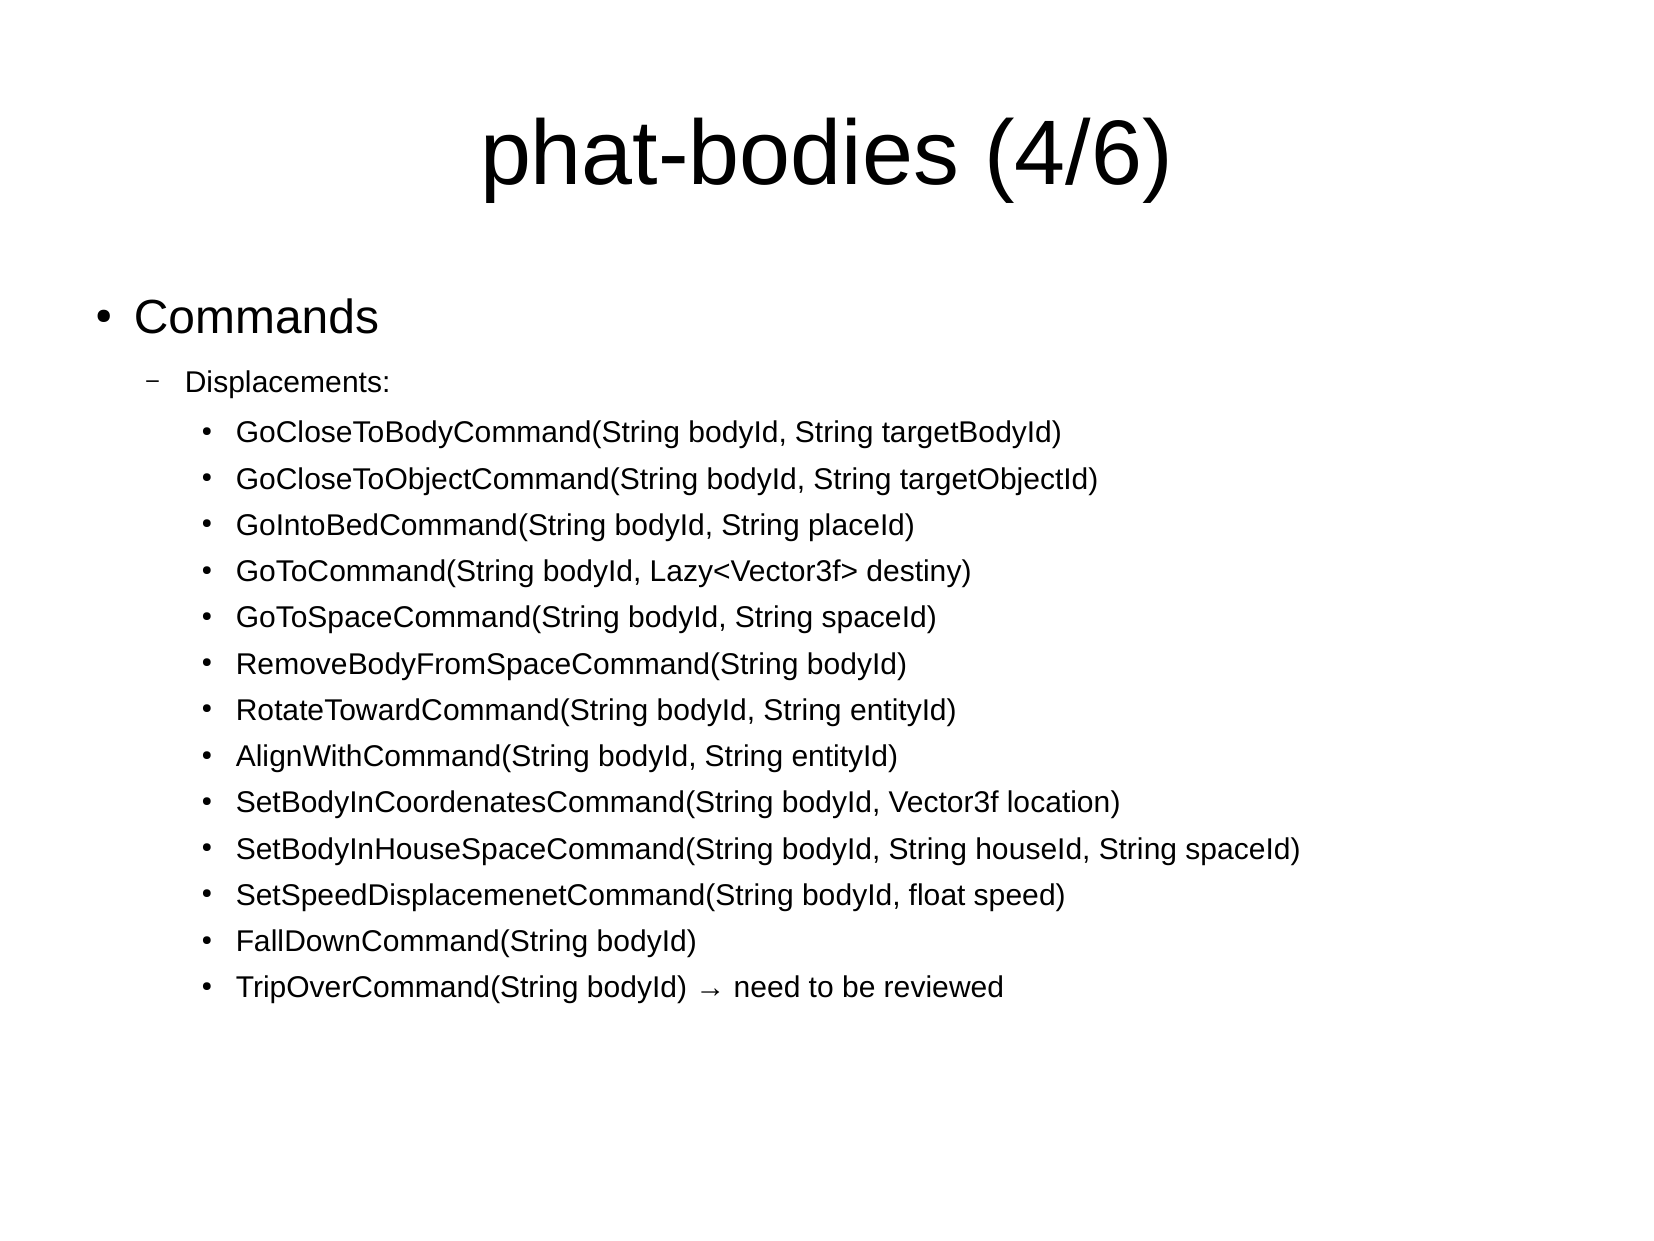

# phat-bodies (4/6)
Commands
Displacements:
GoCloseToBodyCommand(String bodyId, String targetBodyId)
GoCloseToObjectCommand(String bodyId, String targetObjectId)
GoIntoBedCommand(String bodyId, String placeId)
GoToCommand(String bodyId, Lazy<Vector3f> destiny)
GoToSpaceCommand(String bodyId, String spaceId)
RemoveBodyFromSpaceCommand(String bodyId)
RotateTowardCommand(String bodyId, String entityId)
AlignWithCommand(String bodyId, String entityId)
SetBodyInCoordenatesCommand(String bodyId, Vector3f location)
SetBodyInHouseSpaceCommand(String bodyId, String houseId, String spaceId)
SetSpeedDisplacemenetCommand(String bodyId, float speed)
FallDownCommand(String bodyId)
TripOverCommand(String bodyId) → need to be reviewed